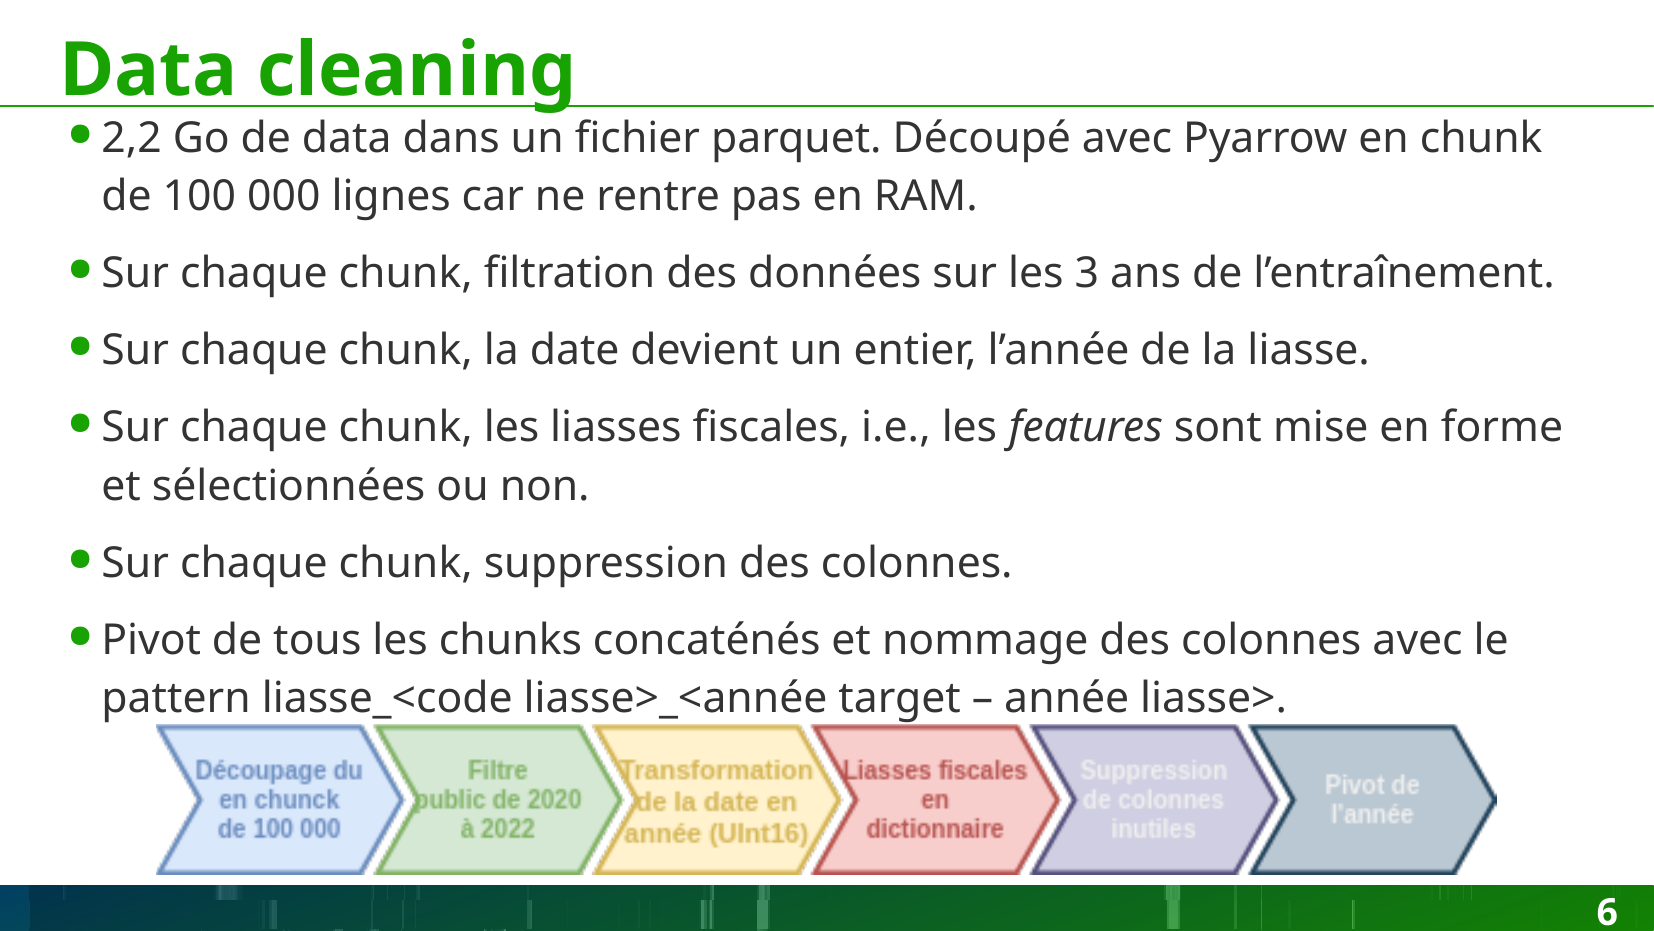

# Data cleaning
2,2 Go de data dans un fichier parquet. Découpé avec Pyarrow en chunk de 100 000 lignes car ne rentre pas en RAM.
Sur chaque chunk, filtration des données sur les 3 ans de l’entraînement.
Sur chaque chunk, la date devient un entier, l’année de la liasse.
Sur chaque chunk, les liasses fiscales, i.e., les features sont mise en forme et sélectionnées ou non.
Sur chaque chunk, suppression des colonnes.
Pivot de tous les chunks concaténés et nommage des colonnes avec le pattern liasse_<code liasse>_<année target – année liasse>.
6